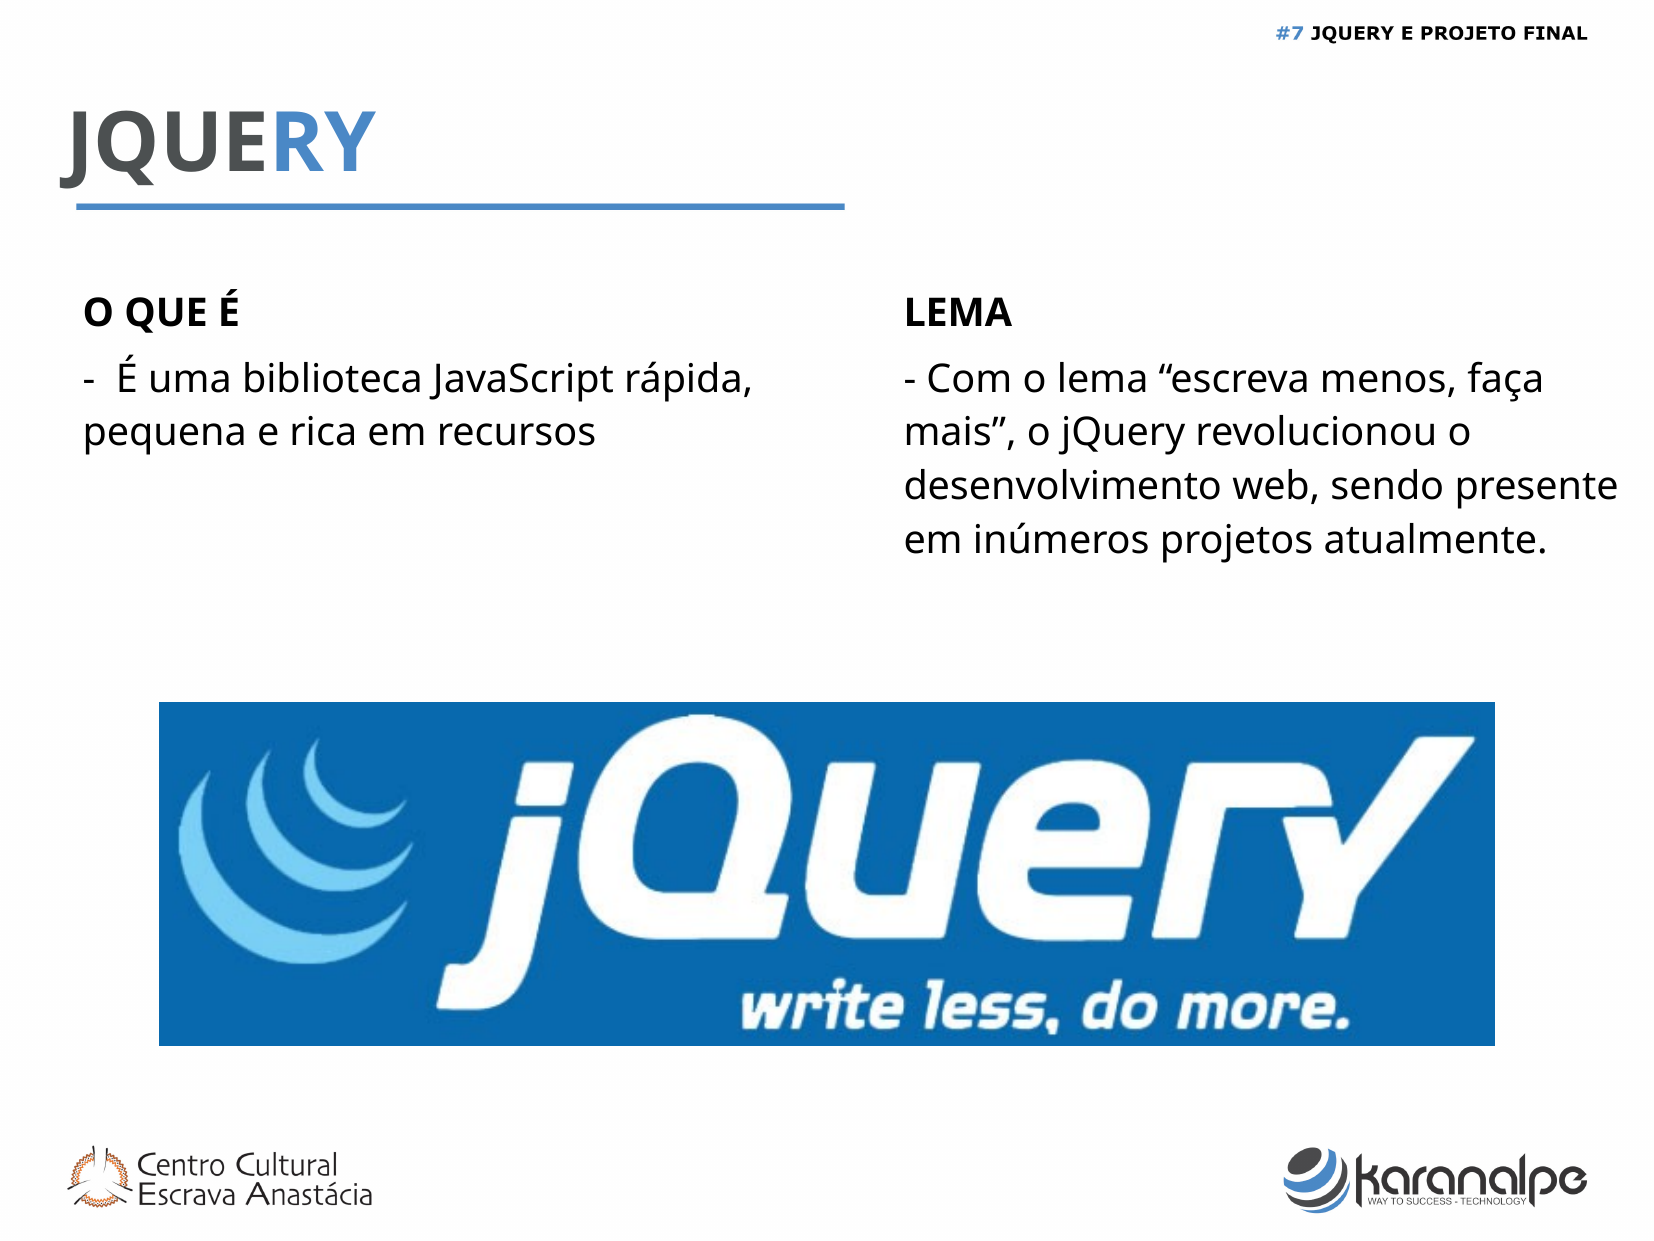

JQUERY
# O QUE É
- É uma biblioteca JavaScript rápida, pequena e rica em recursos
LEMA
- Com o lema “escreva menos, faça mais”, o jQuery revolucionou o desenvolvimento web, sendo presente em inúmeros projetos atualmente.